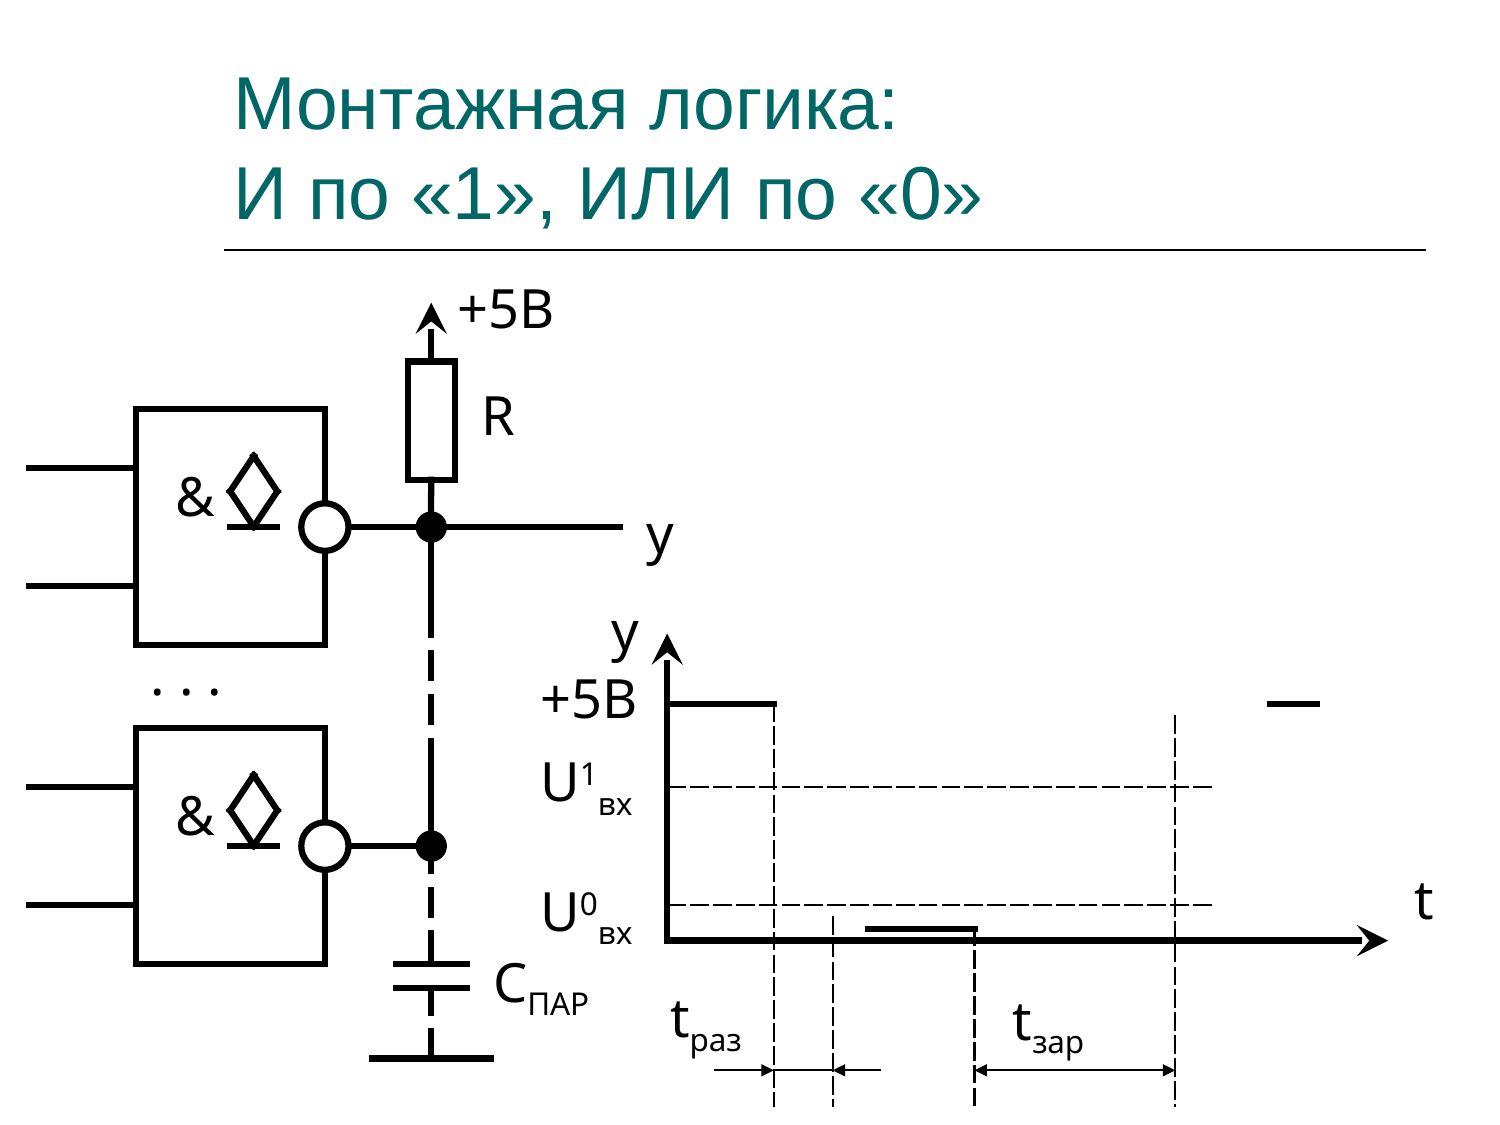

# Монтажная логика: И по «1», ИЛИ по «0»
+5В
R
&
y
y
. . .
+5В
&
U1вх
t
U0вх
CПАР
tраз
tзар